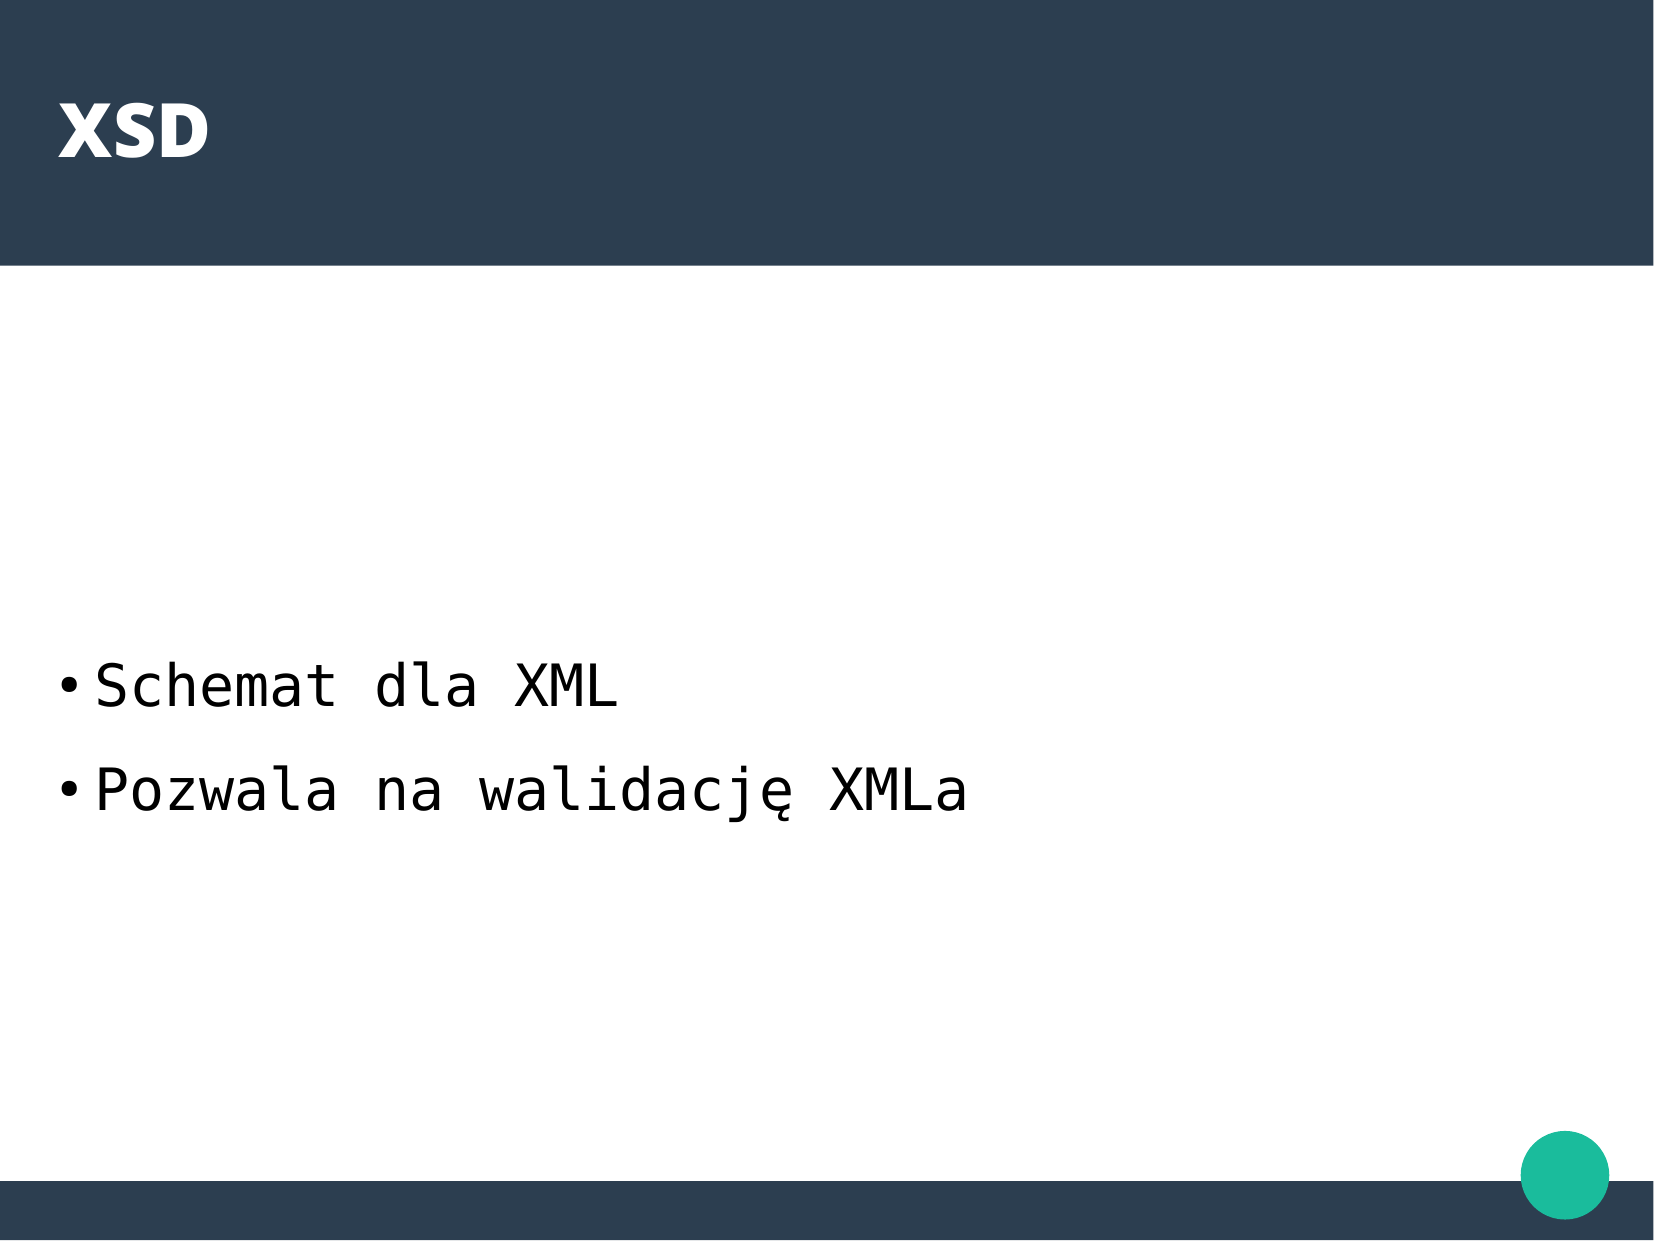

# XSD
Schemat dla XML
Pozwala na walidację XMLa